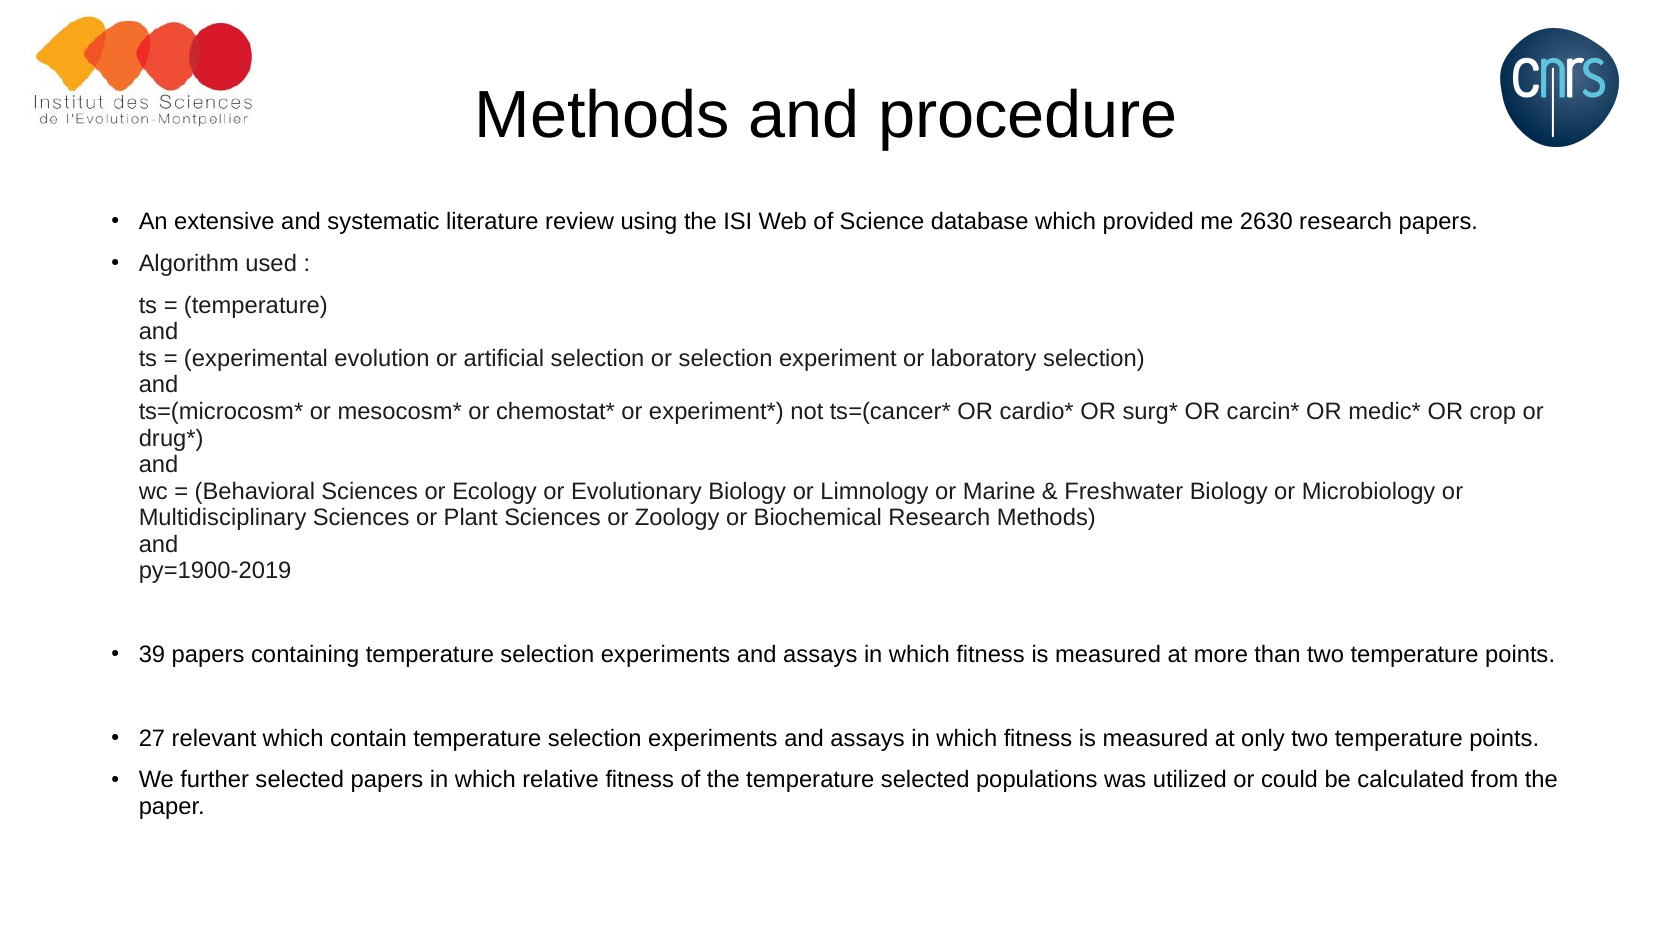

# Methods and procedure
An extensive and systematic literature review using the ISI Web of Science database which provided me 2630 research papers.
Algorithm used :
ts = (temperature)
and
ts = (experimental evolution or artificial selection or selection experiment or laboratory selection)
and
ts=(microcosm* or mesocosm* or chemostat* or experiment*) not ts=(cancer* OR cardio* OR surg* OR carcin* OR medic* OR crop or drug*)
and
wc = (Behavioral Sciences or Ecology or Evolutionary Biology or Limnology or Marine & Freshwater Biology or Microbiology or Multidisciplinary Sciences or Plant Sciences or Zoology or Biochemical Research Methods)
and
py=1900-2019
39 papers containing temperature selection experiments and assays in which fitness is measured at more than two temperature points.
27 relevant which contain temperature selection experiments and assays in which fitness is measured at only two temperature points.
We further selected papers in which relative fitness of the temperature selected populations was utilized or could be calculated from the paper.